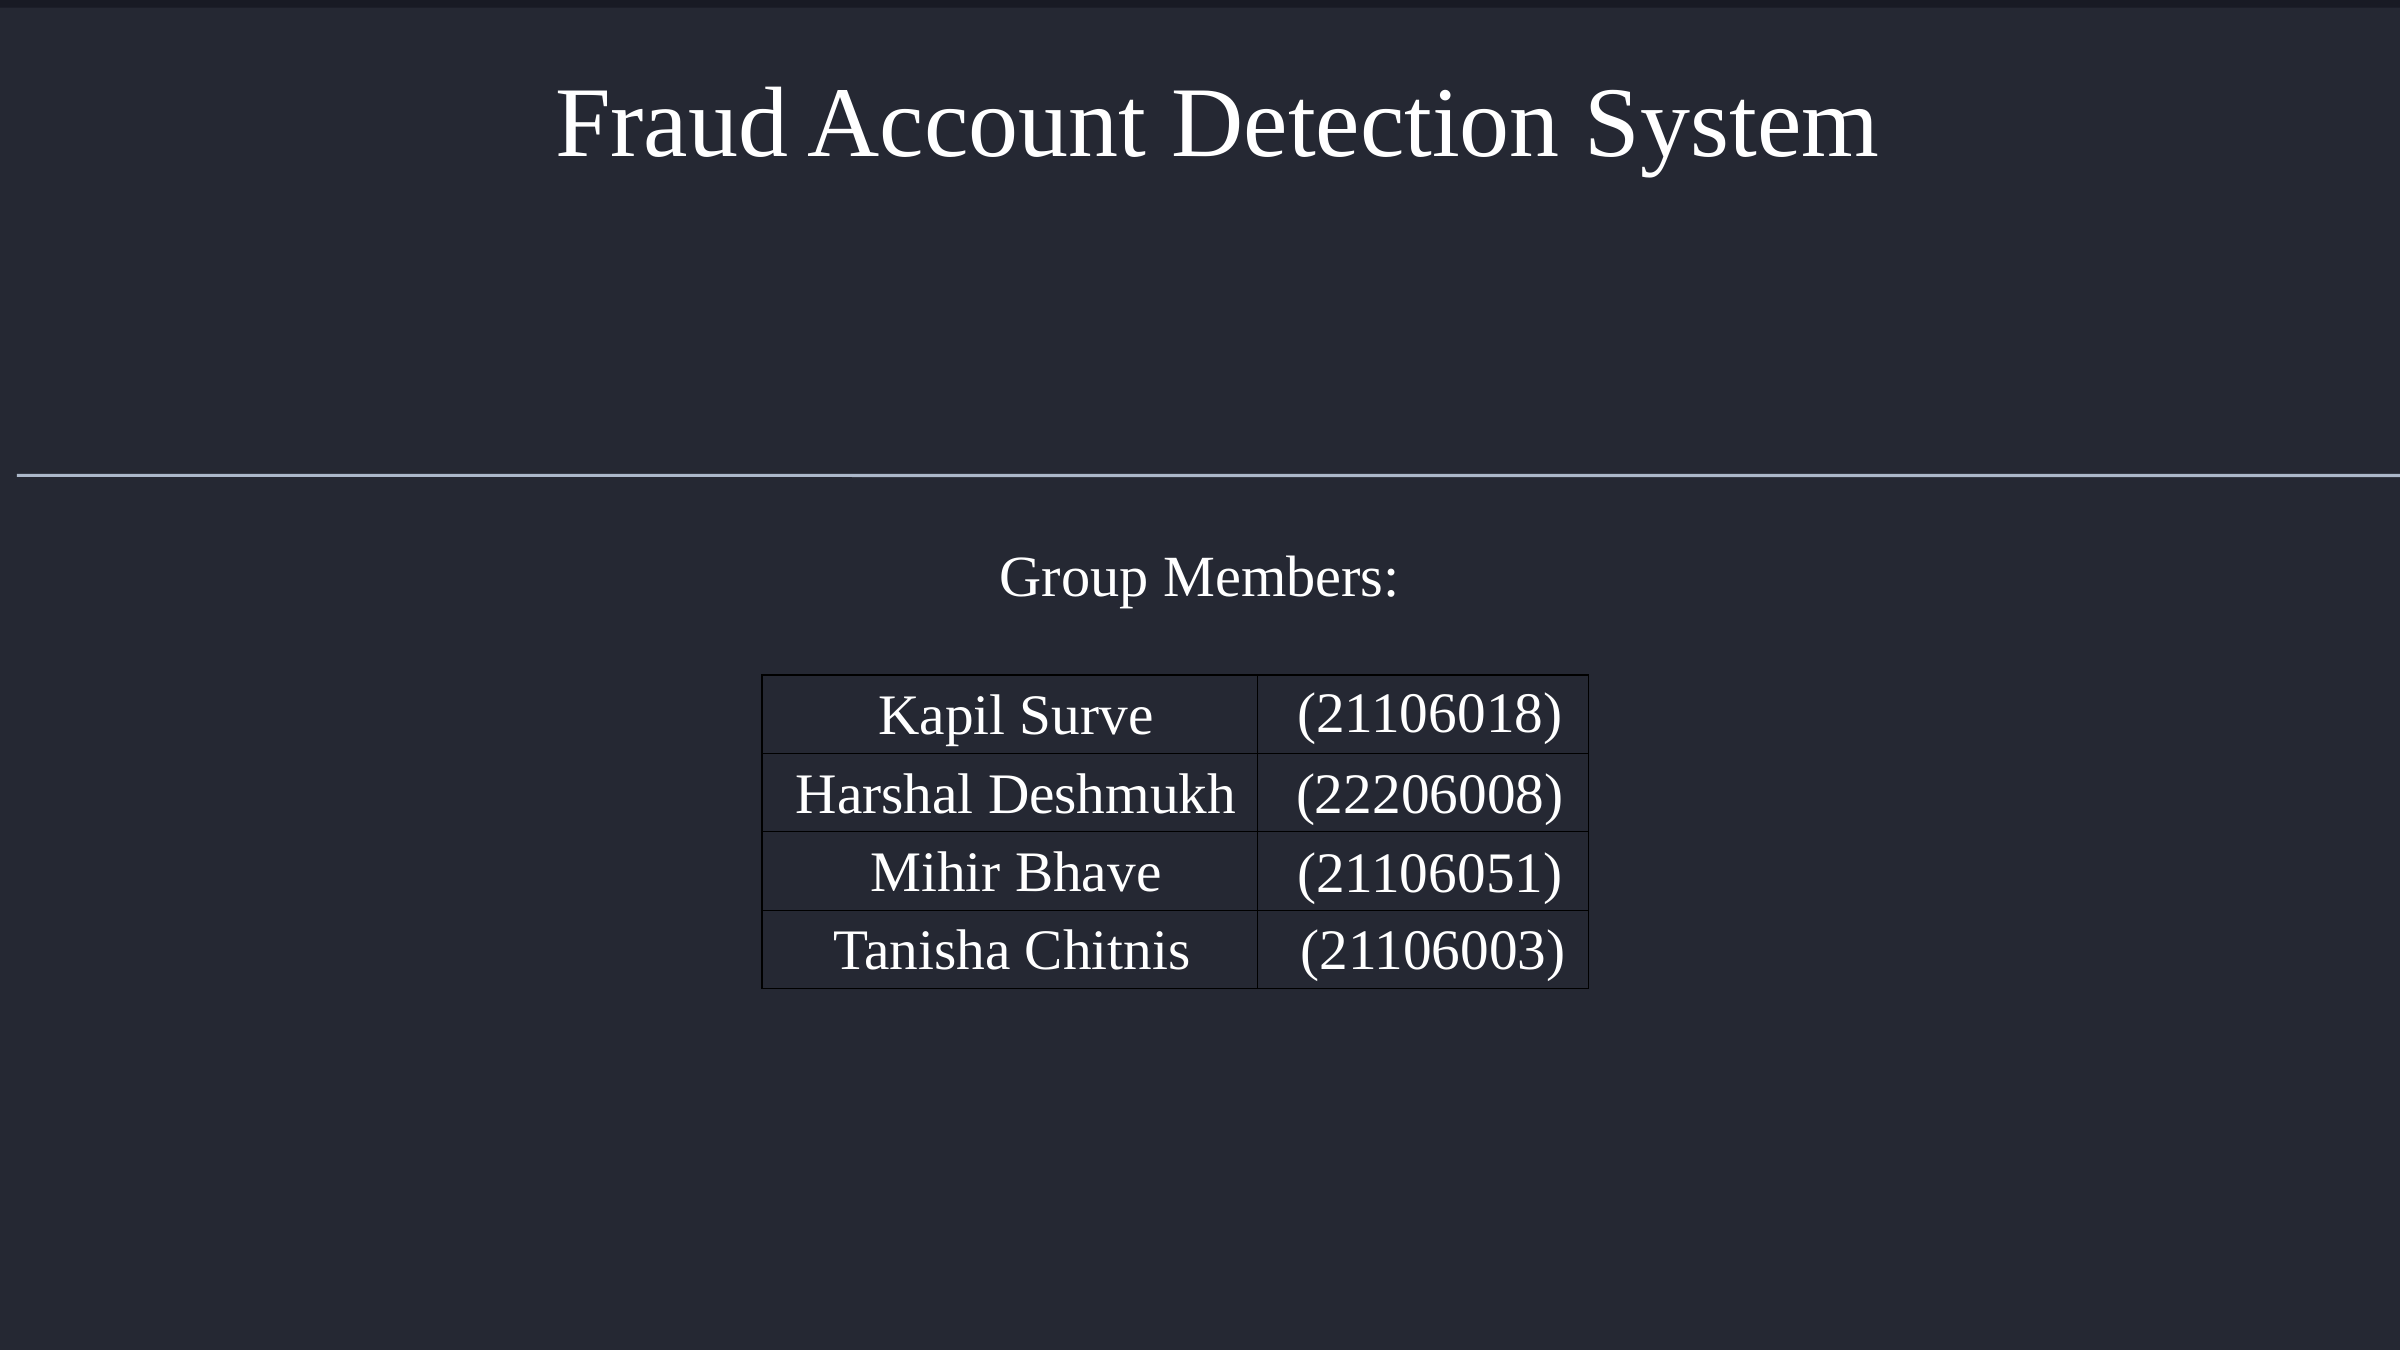

Fraud Account Detection System
Group Members:
| Kapil Surve | (21106018) |
| --- | --- |
| Harshal Deshmukh | (22206008) |
| Mihir Bhave | (21106051) |
| Tanisha Chitnis | (21106003) |